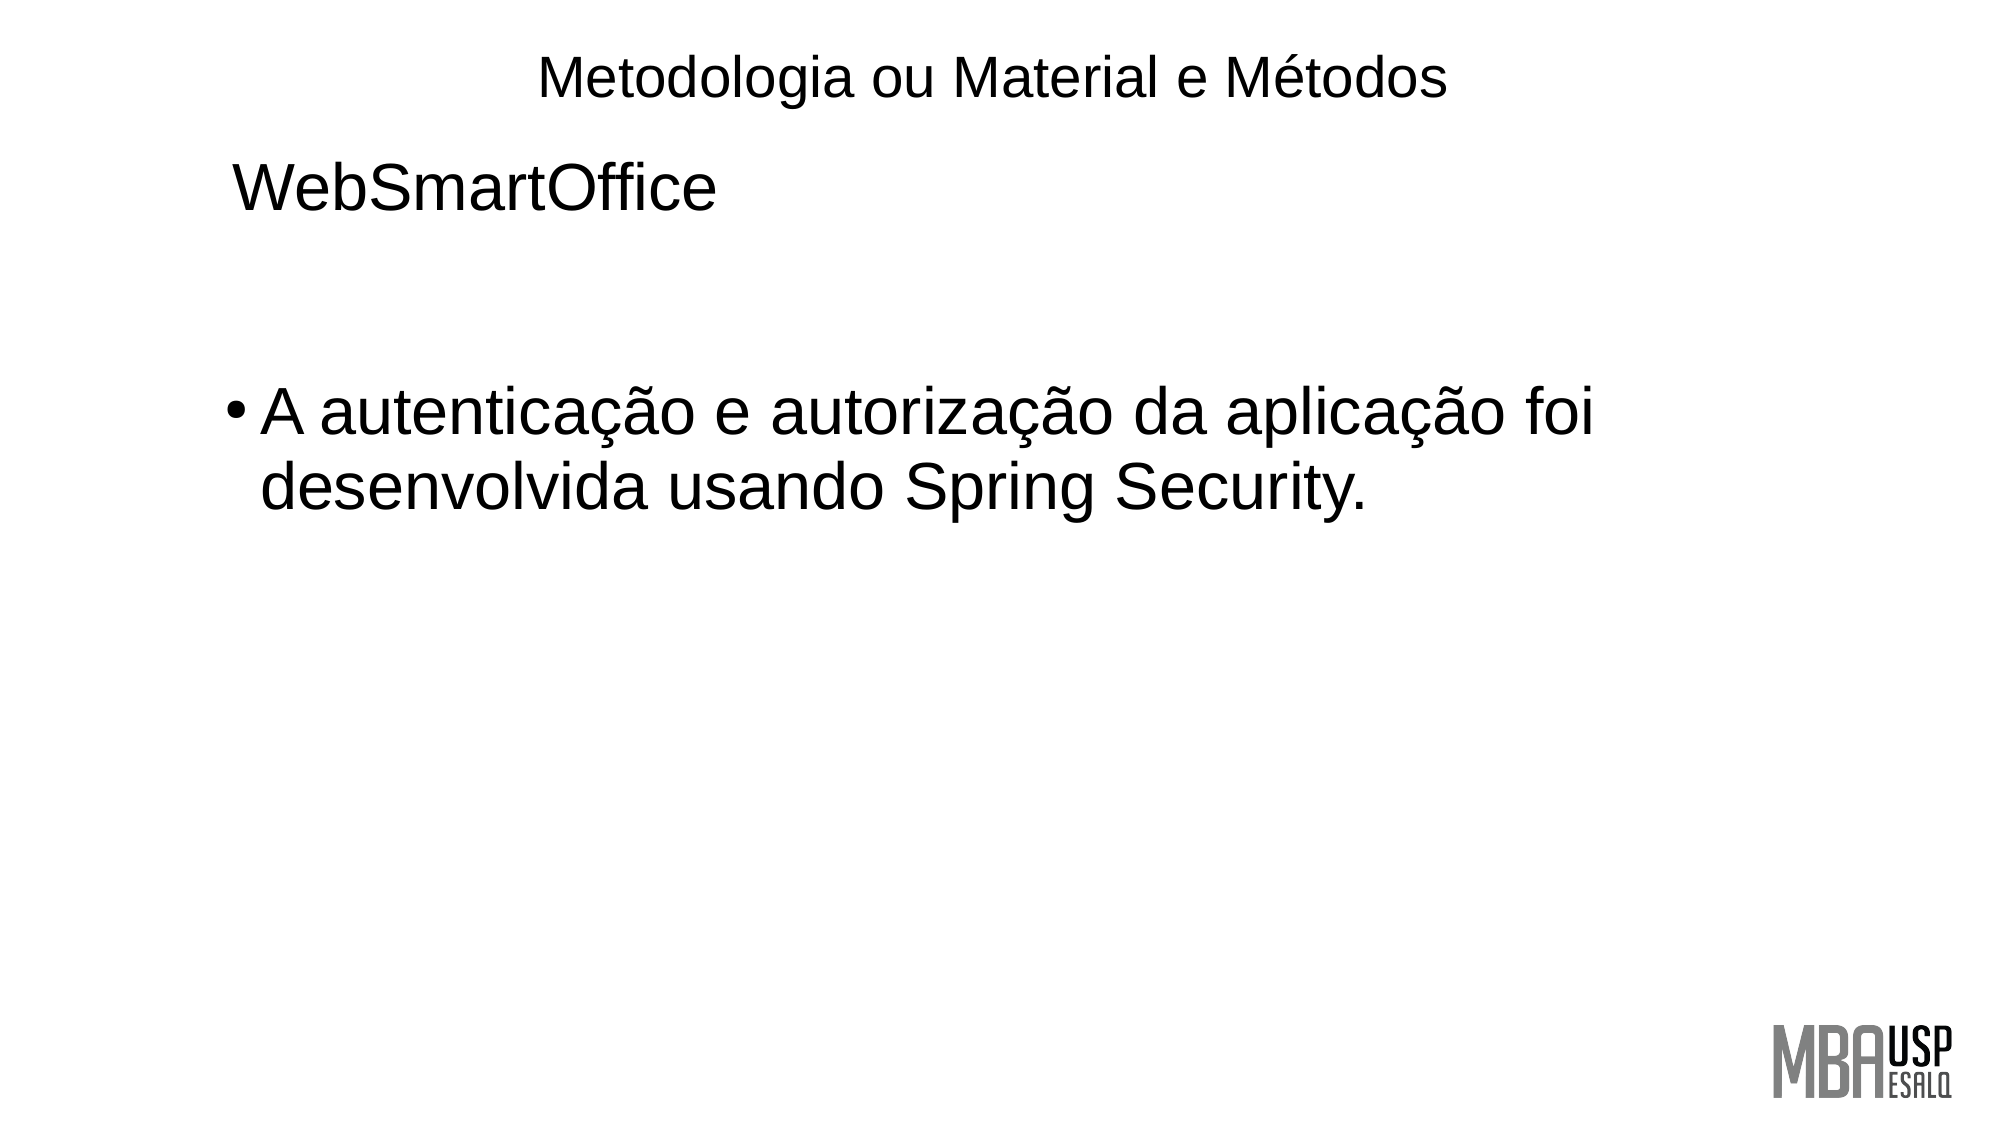

Metodologia ou Material e Métodos
	WebSmartOffice
A autenticação e autorização da aplicação foi desenvolvida usando Spring Security.